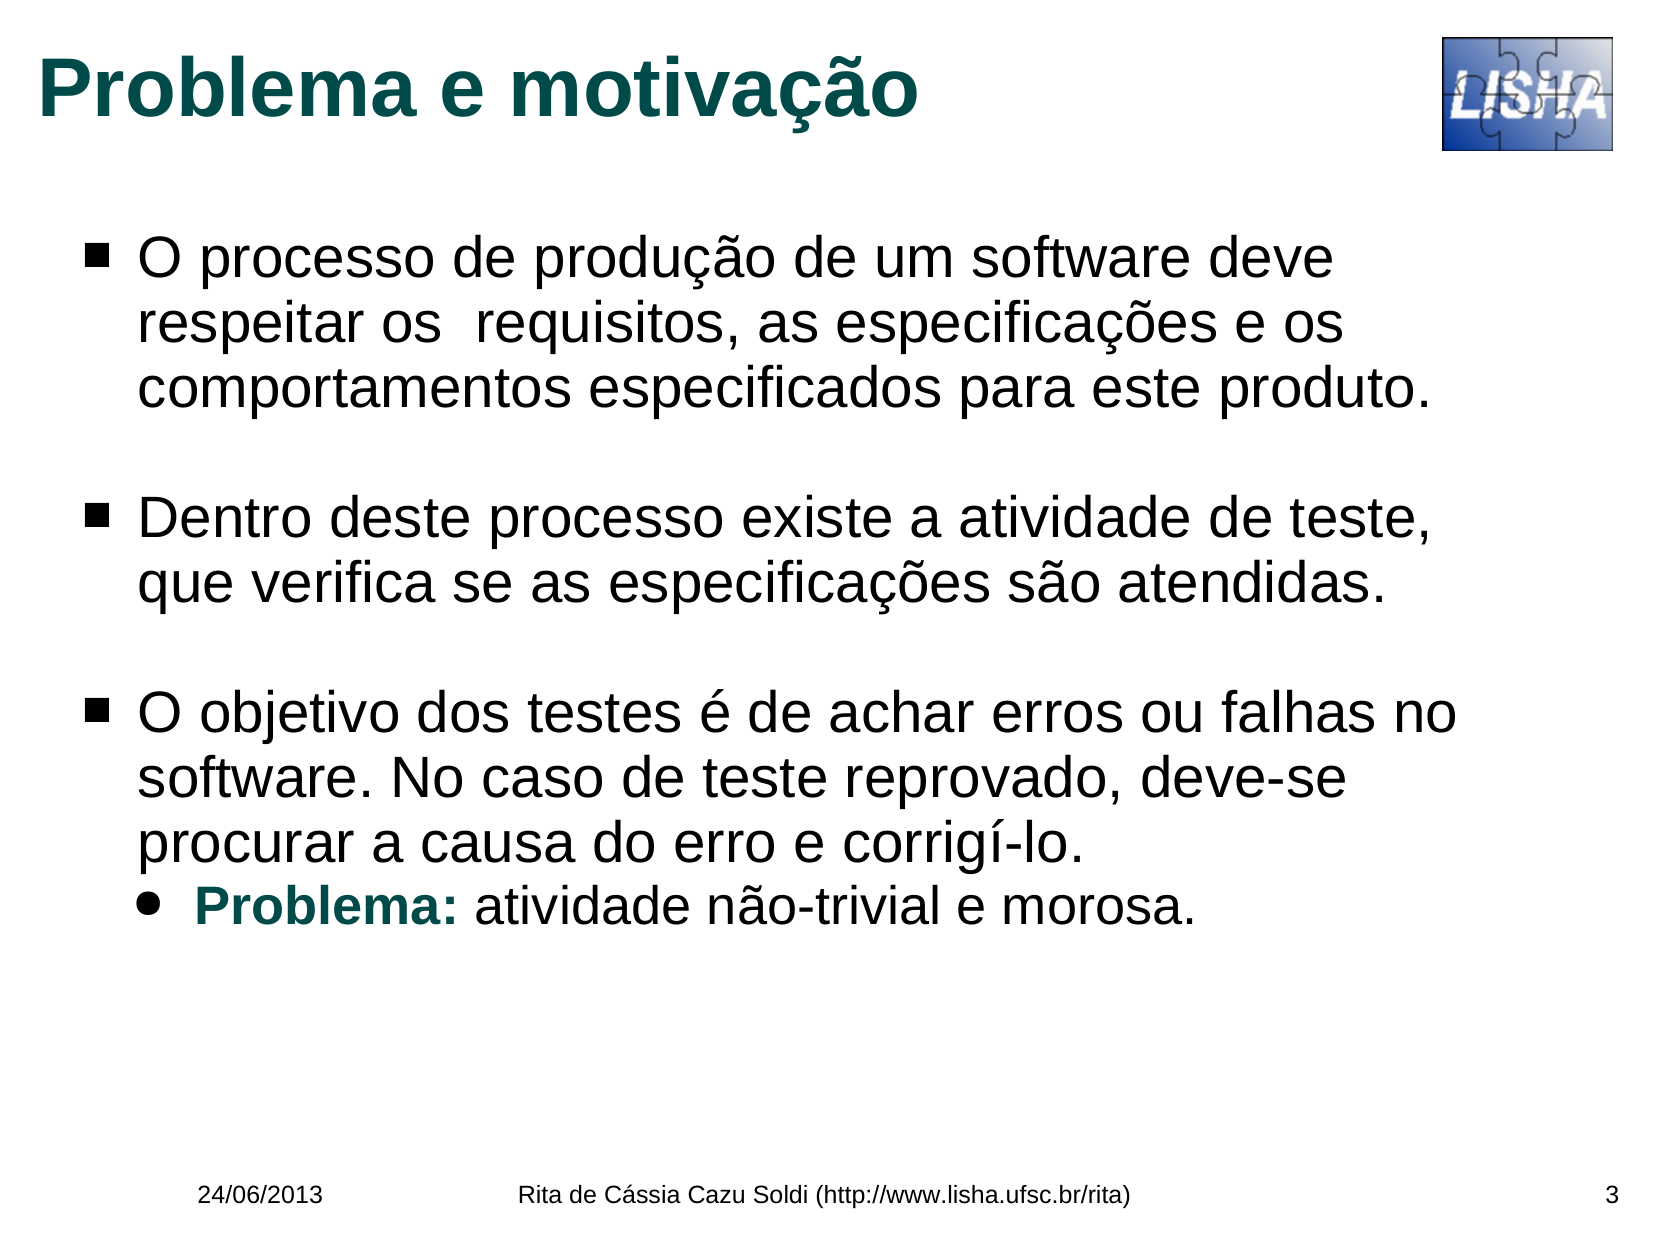

# Problema e motivação
O processo de produção de um software deve respeitar os requisitos, as especificações e os comportamentos especificados para este produto.
Dentro deste processo existe a atividade de teste, que verifica se as especificações são atendidas.
O objetivo dos testes é de achar erros ou falhas no software. No caso de teste reprovado, deve-se procurar a causa do erro e corrigí-lo.
 Problema: atividade não-trivial e morosa.